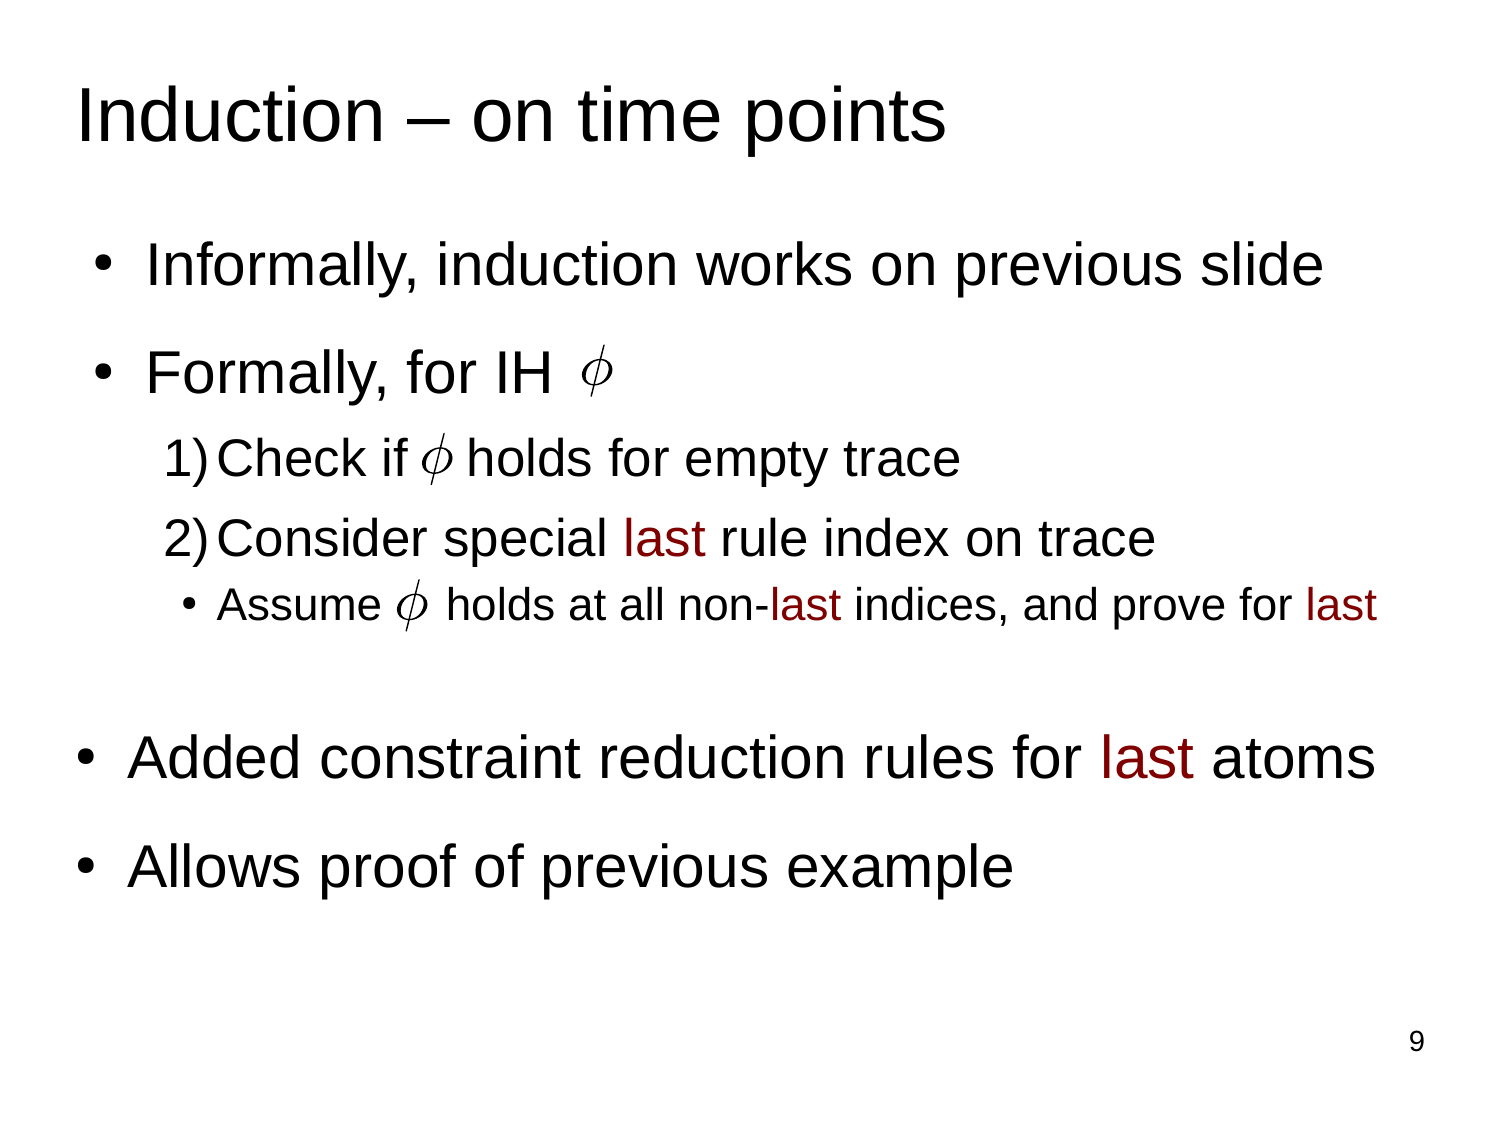

# Induction – on time points
Informally, induction works on previous slide
Formally, for IH
Check if holds for empty trace
Consider special last rule index on trace
Assume holds at all non-last indices, and prove for last
 Added constraint reduction rules for last atoms
 Allows proof of previous example
9